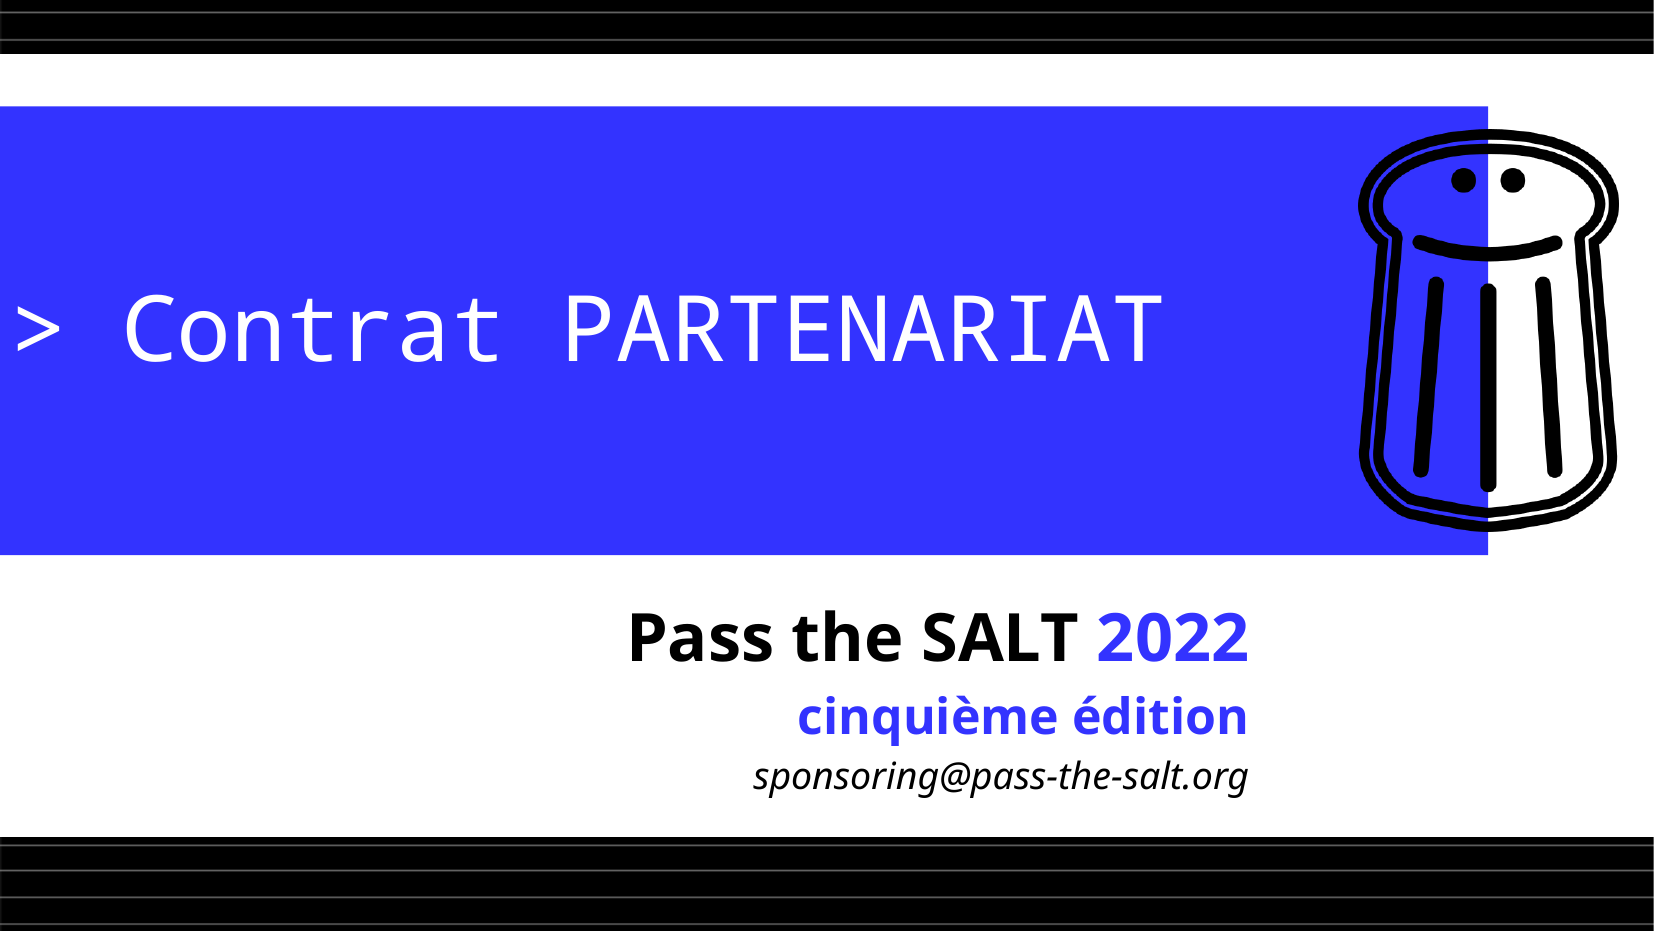

# > Contrat PARTENARIAT
Pass the SALT 2022
cinquième édition
sponsoring@pass-the-salt.org